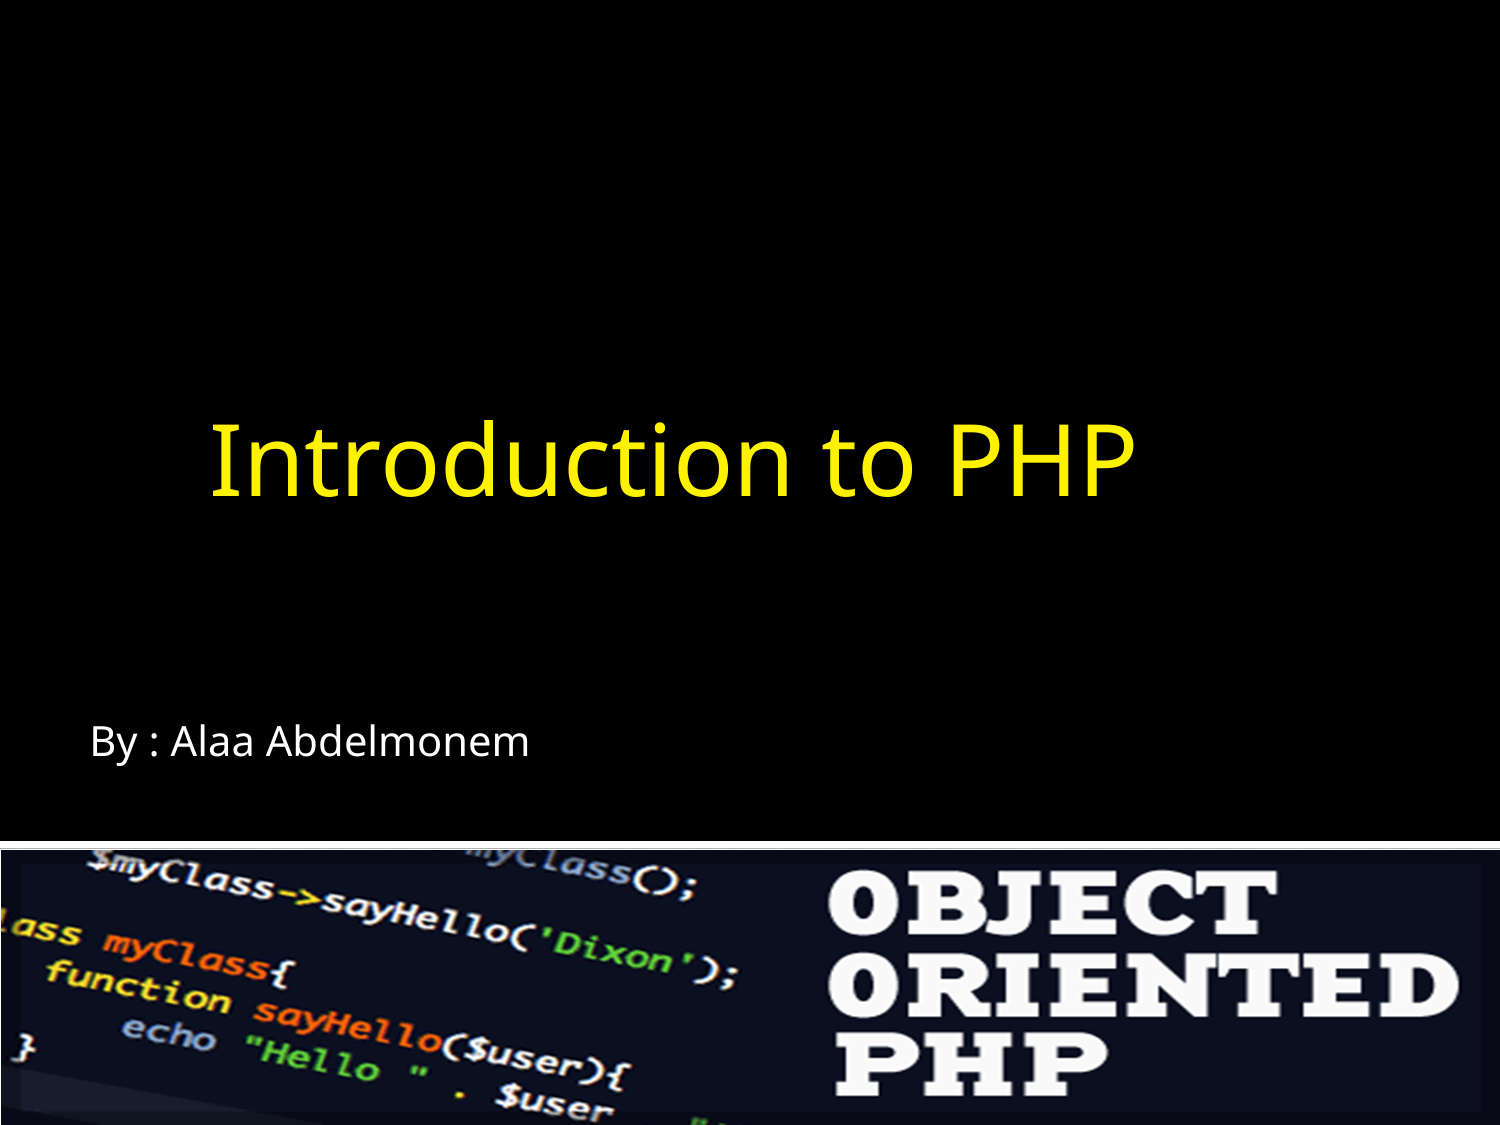

Introduction to PHP
# By : Alaa Abdelmonem